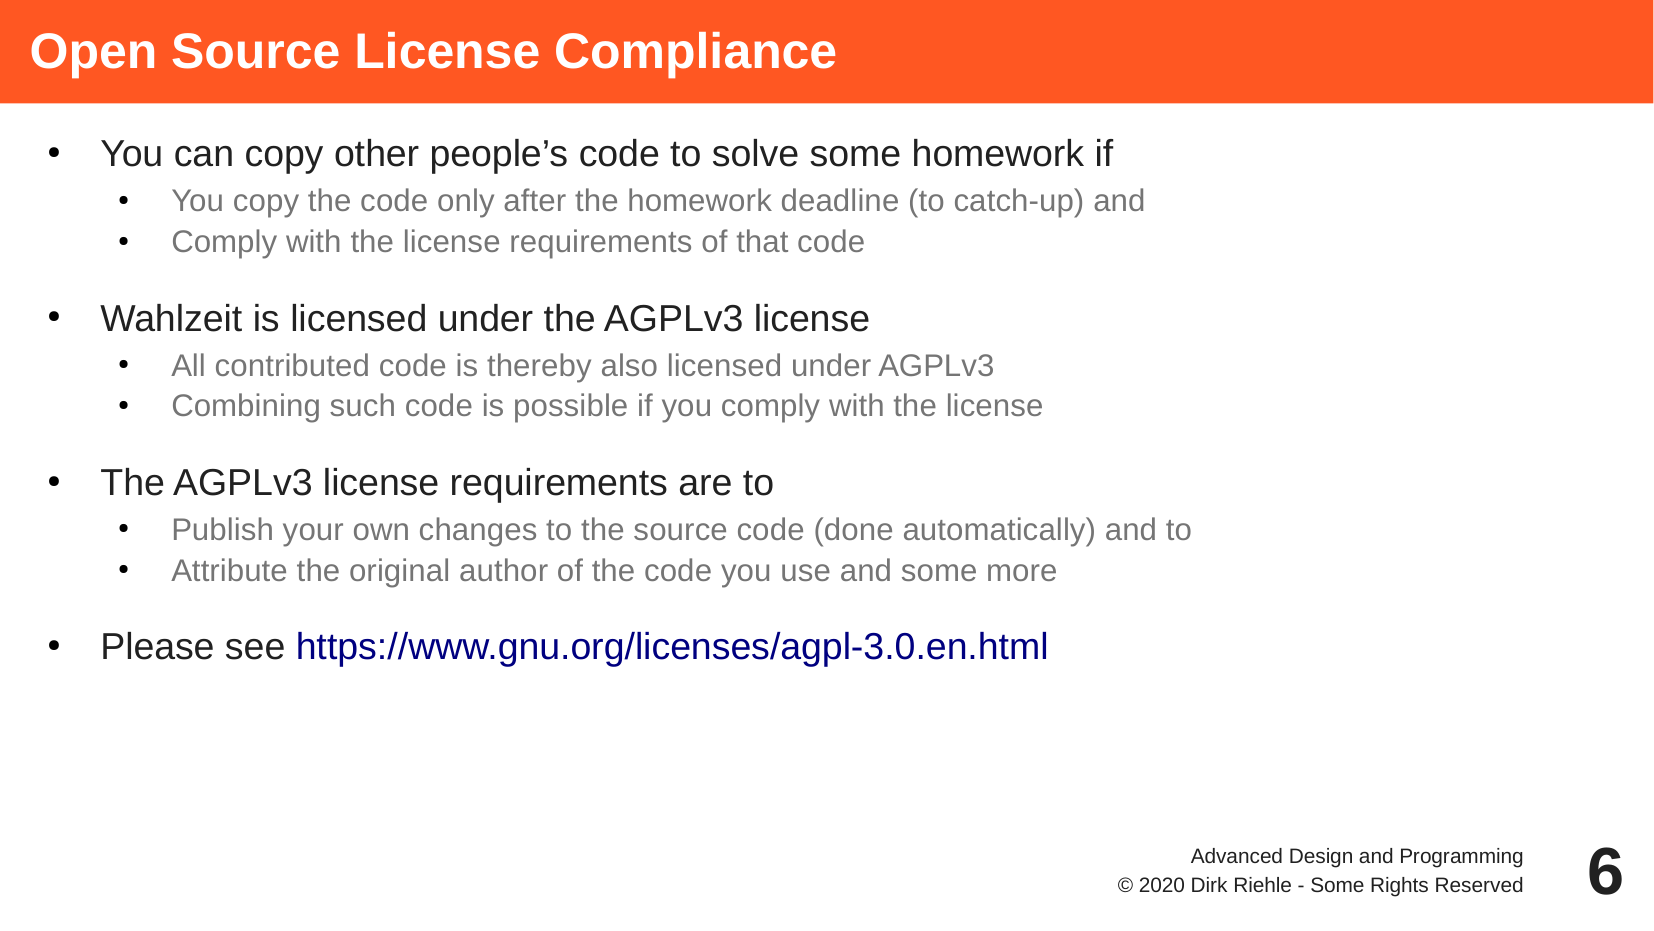

# Open Source License Compliance
You can copy other people’s code to solve some homework if
You copy the code only after the homework deadline (to catch-up) and
Comply with the license requirements of that code
Wahlzeit is licensed under the AGPLv3 license
All contributed code is thereby also licensed under AGPLv3
Combining such code is possible if you comply with the license
The AGPLv3 license requirements are to
Publish your own changes to the source code (done automatically) and to
Attribute the original author of the code you use and some more
Please see https://www.gnu.org/licenses/agpl-3.0.en.html
Advanced Design and Programming
6
© 2020 Dirk Riehle - Some Rights Reserved